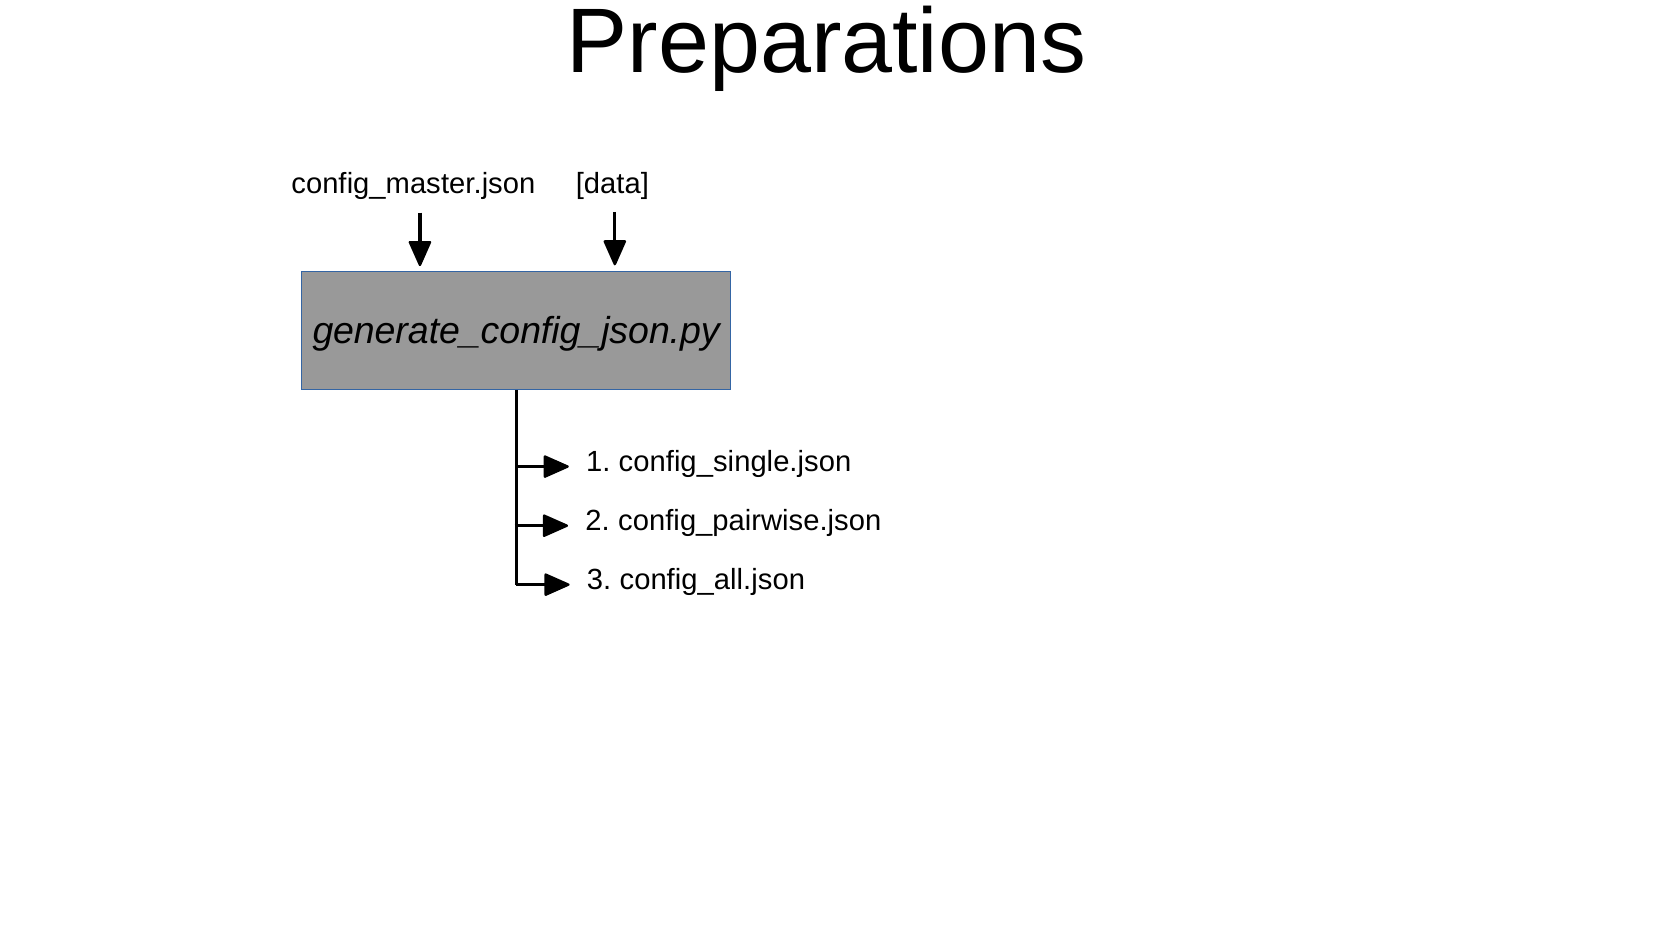

# Preparations
config_master.json
[data]
generate_config_json.py
1. config_single.json
2. config_pairwise.json
3. config_all.json